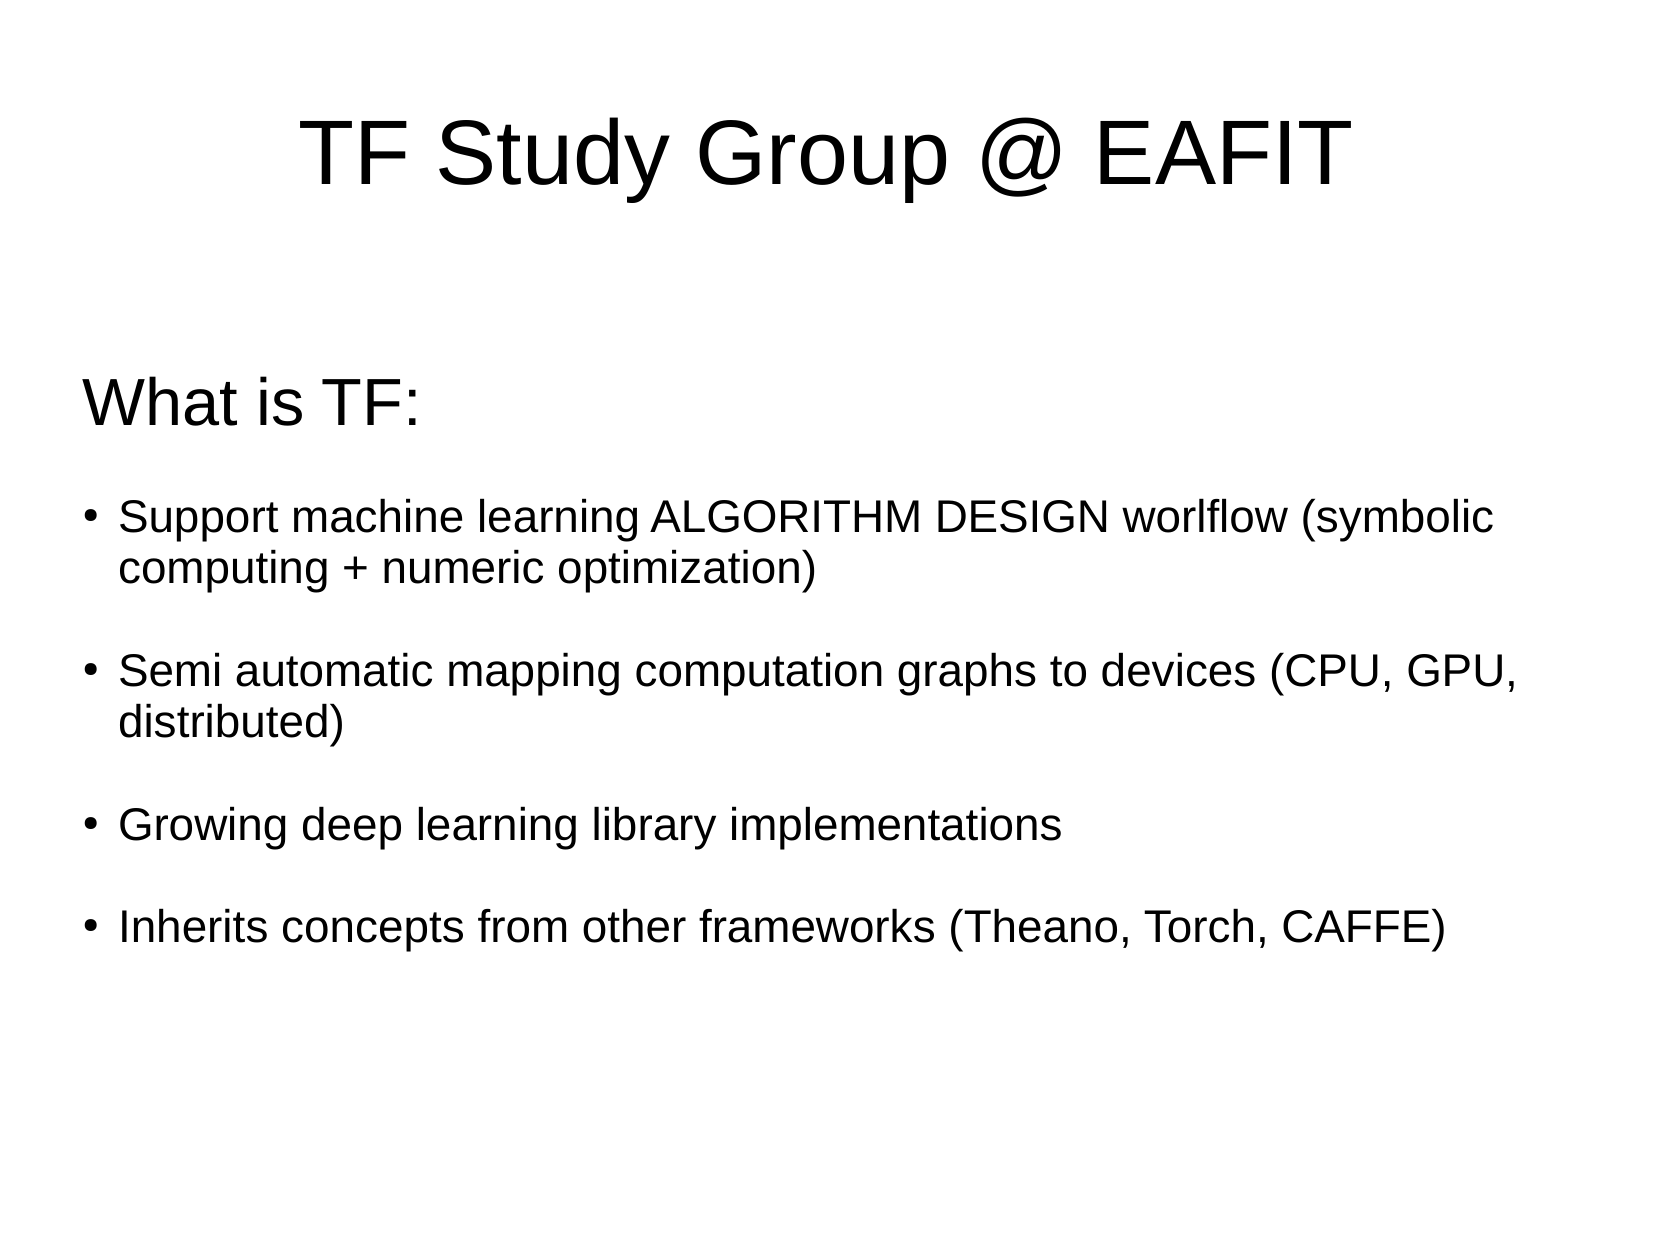

# TF Study Group @ EAFIT
What is TF:
Support machine learning ALGORITHM DESIGN worlflow (symbolic computing + numeric optimization)
Semi automatic mapping computation graphs to devices (CPU, GPU, distributed)
Growing deep learning library implementations
Inherits concepts from other frameworks (Theano, Torch, CAFFE)